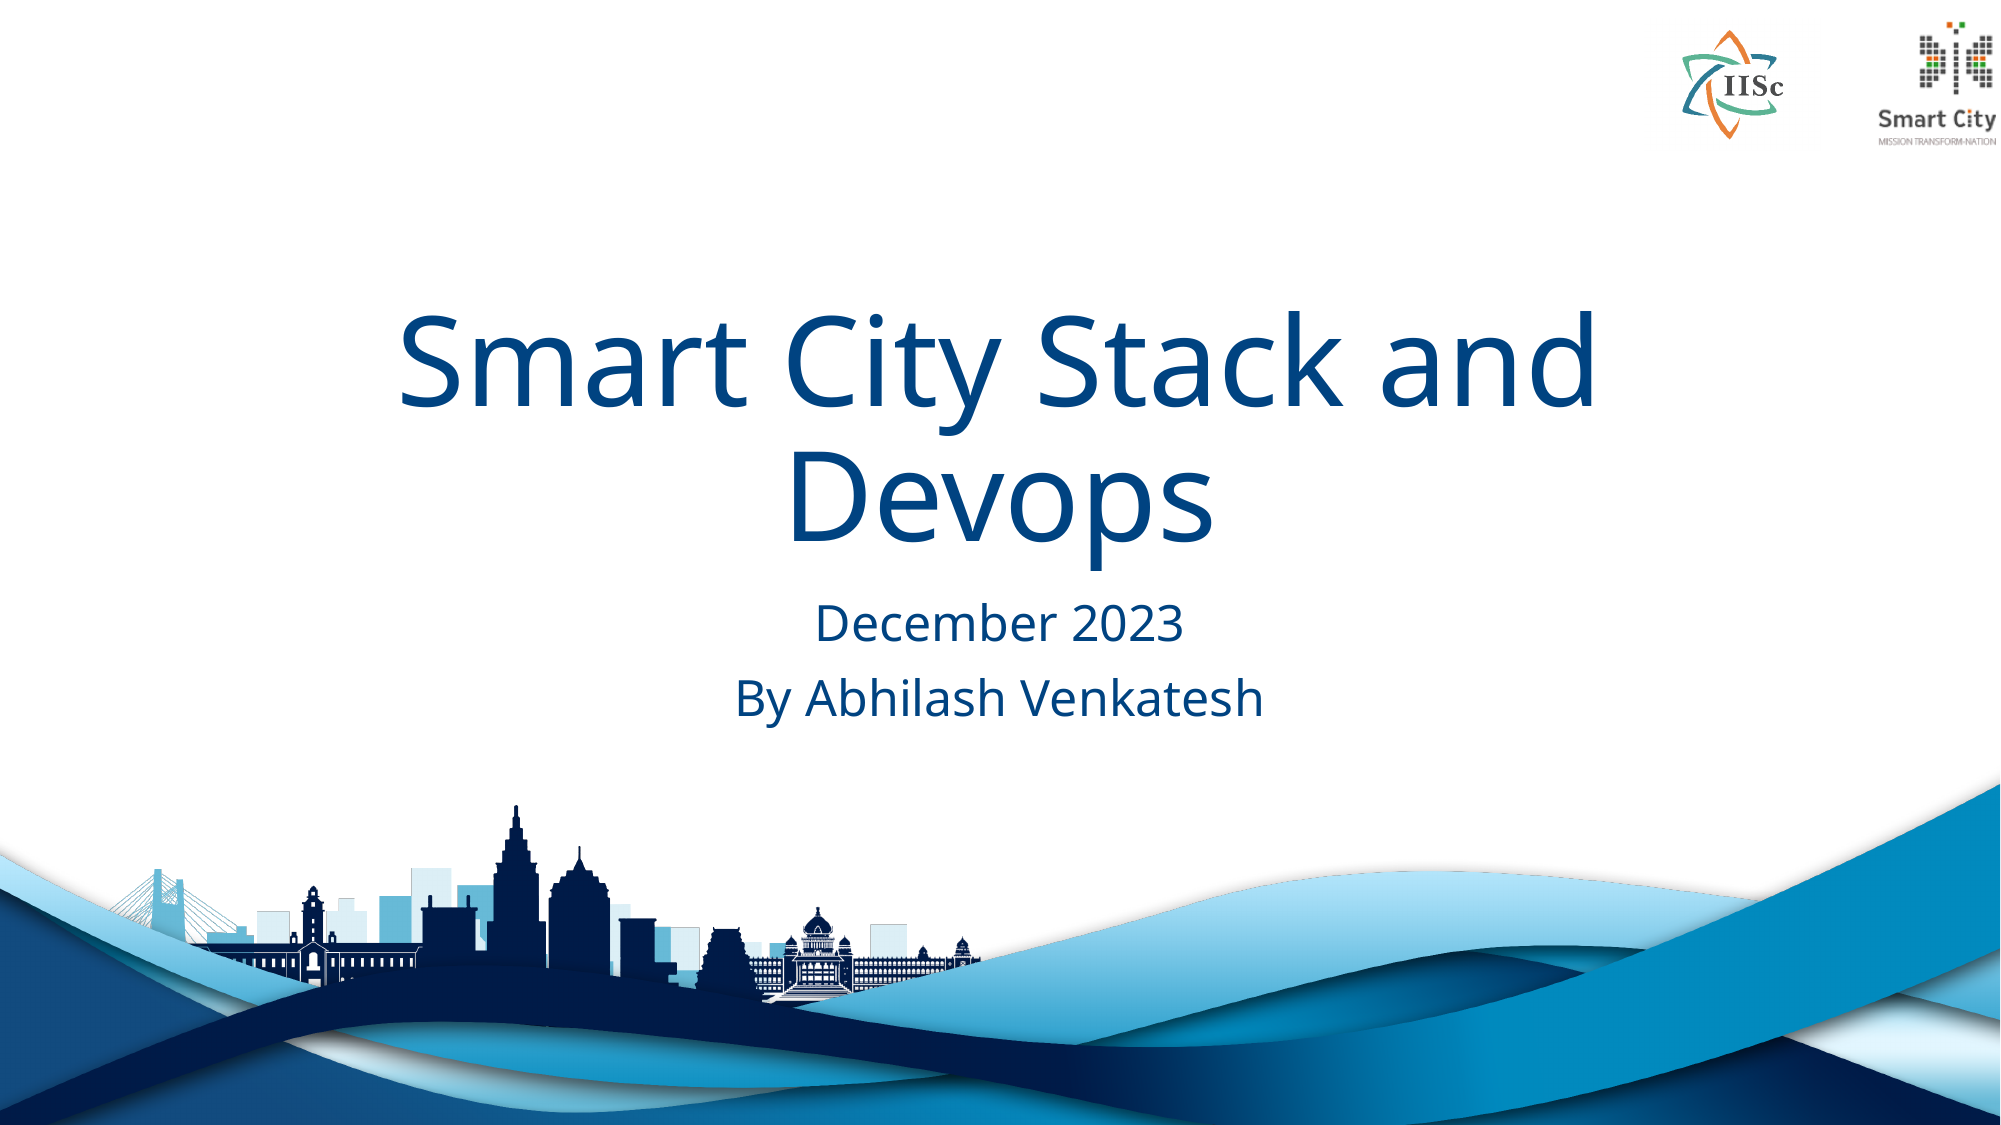

# Smart City Stack and Devops
December 2023
By Abhilash Venkatesh